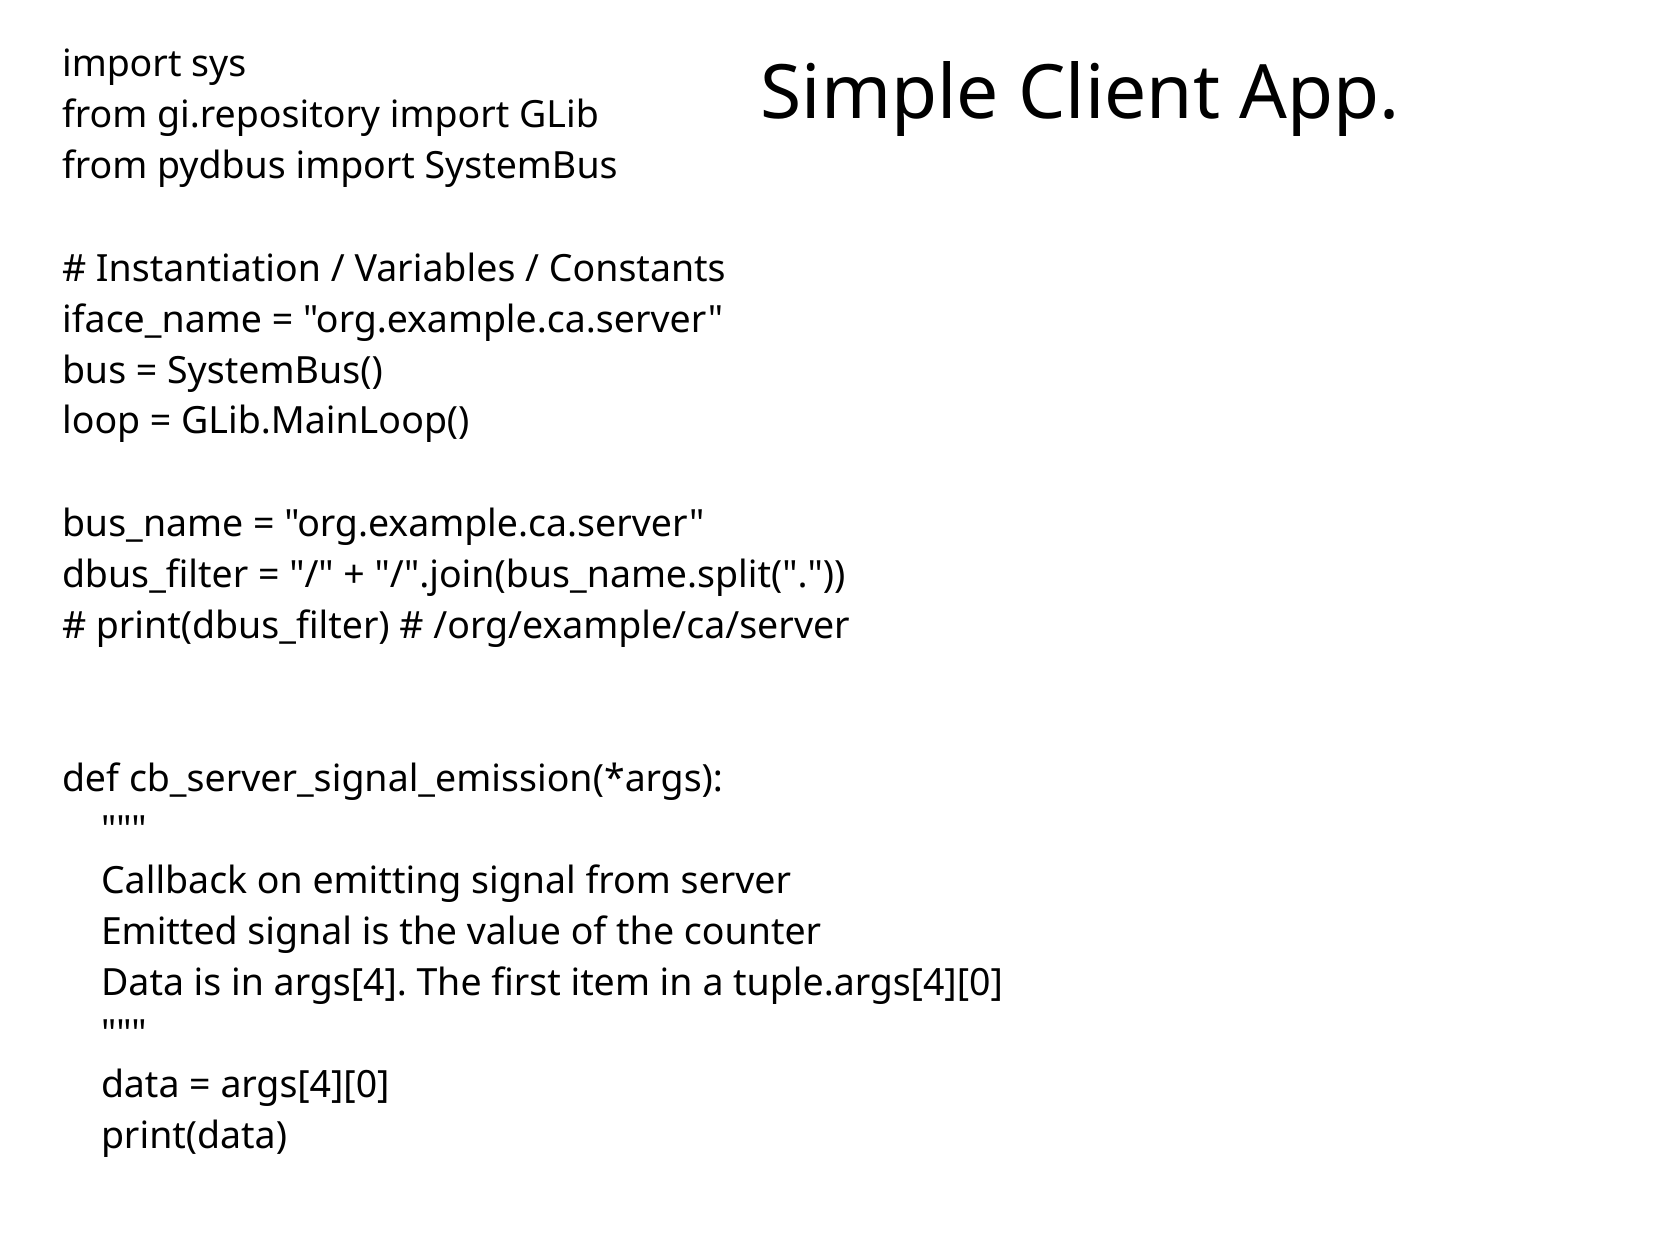

import sys
from gi.repository import GLib
from pydbus import SystemBus
# Instantiation / Variables / Constants
iface_name = "org.example.ca.server"
bus = SystemBus()
loop = GLib.MainLoop()
bus_name = "org.example.ca.server"
dbus_filter = "/" + "/".join(bus_name.split("."))
# print(dbus_filter) # /org/example/ca/server
def cb_server_signal_emission(*args):
 """
 Callback on emitting signal from server
 Emitted signal is the value of the counter
 Data is in args[4]. The first item in a tuple.args[4][0]
 """
 data = args[4][0]
 print(data)
if __name__=="__main__":
 print("Client Starting...")
 # Subscribe to bus to monitor for server signal emissions
 # dbus_filter. E.g. /org/example/ca/server
 bus.subscribe(object = dbus_filter, signal_fired = cb_server_signal_emission)
 loop.run()
# Simple Client App.